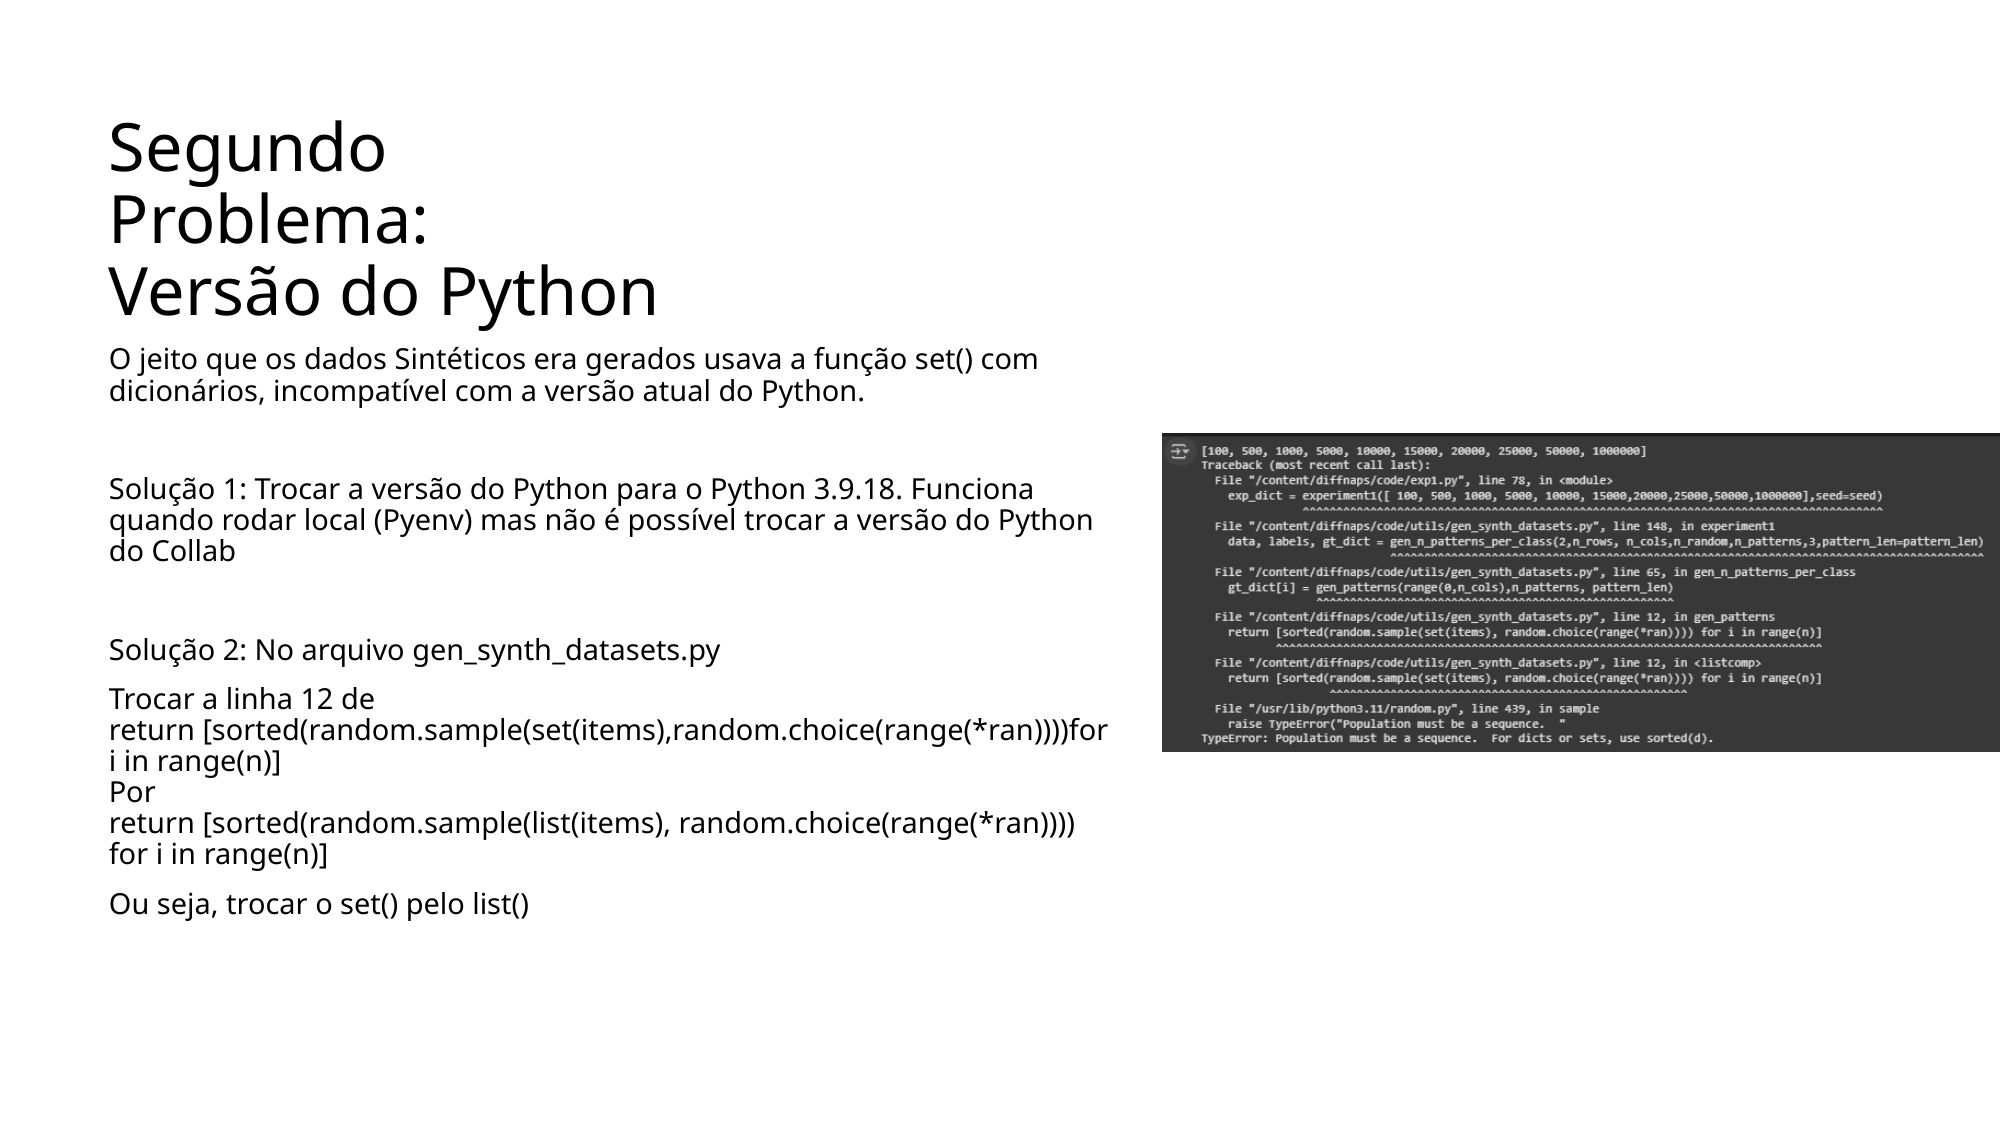

Segundo Problema:
Versão do Python
O jeito que os dados Sintéticos era gerados usava a função set() com dicionários, incompatível com a versão atual do Python.
Solução 1: Trocar a versão do Python para o Python 3.9.18. Funciona quando rodar local (Pyenv) mas não é possível trocar a versão do Python do Collab
Solução 2: No arquivo gen_synth_datasets.py
Trocar a linha 12 de
return [sorted(random.sample(set(items),random.choice(range(*ran))))for i in range(n)]
Por
return [sorted(random.sample(list(items), random.choice(range(*ran)))) for i in range(n)]
Ou seja, trocar o set() pelo list()